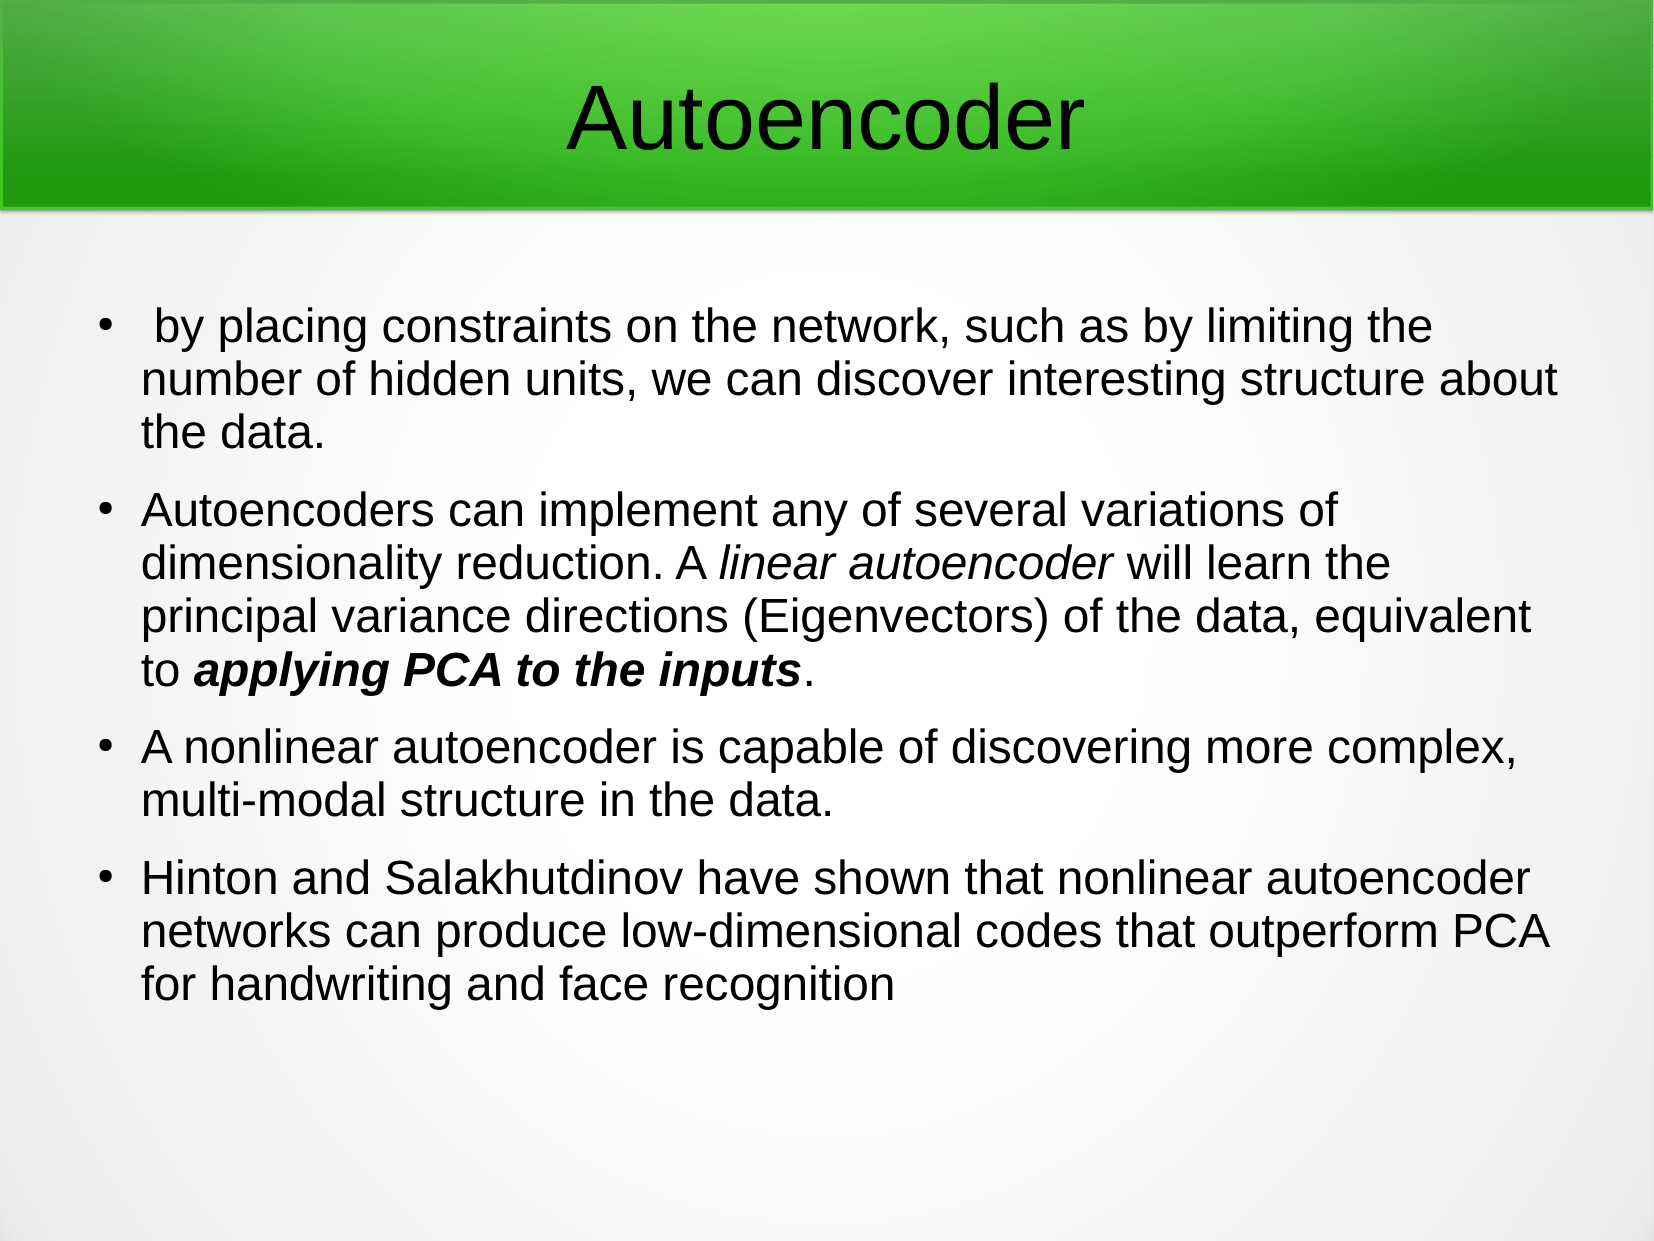

# Autoencoder
 by placing constraints on the network, such as by limiting the number of hidden units, we can discover interesting structure about the data.
Autoencoders can implement any of several variations of dimensionality reduction. A linear autoencoder will learn the principal variance directions (Eigenvectors) of the data, equivalent to applying PCA to the inputs.
A nonlinear autoencoder is capable of discovering more complex, multi-modal structure in the data.
Hinton and Salakhutdinov have shown that nonlinear autoencoder networks can produce low-dimensional codes that outperform PCA for handwriting and face recognition